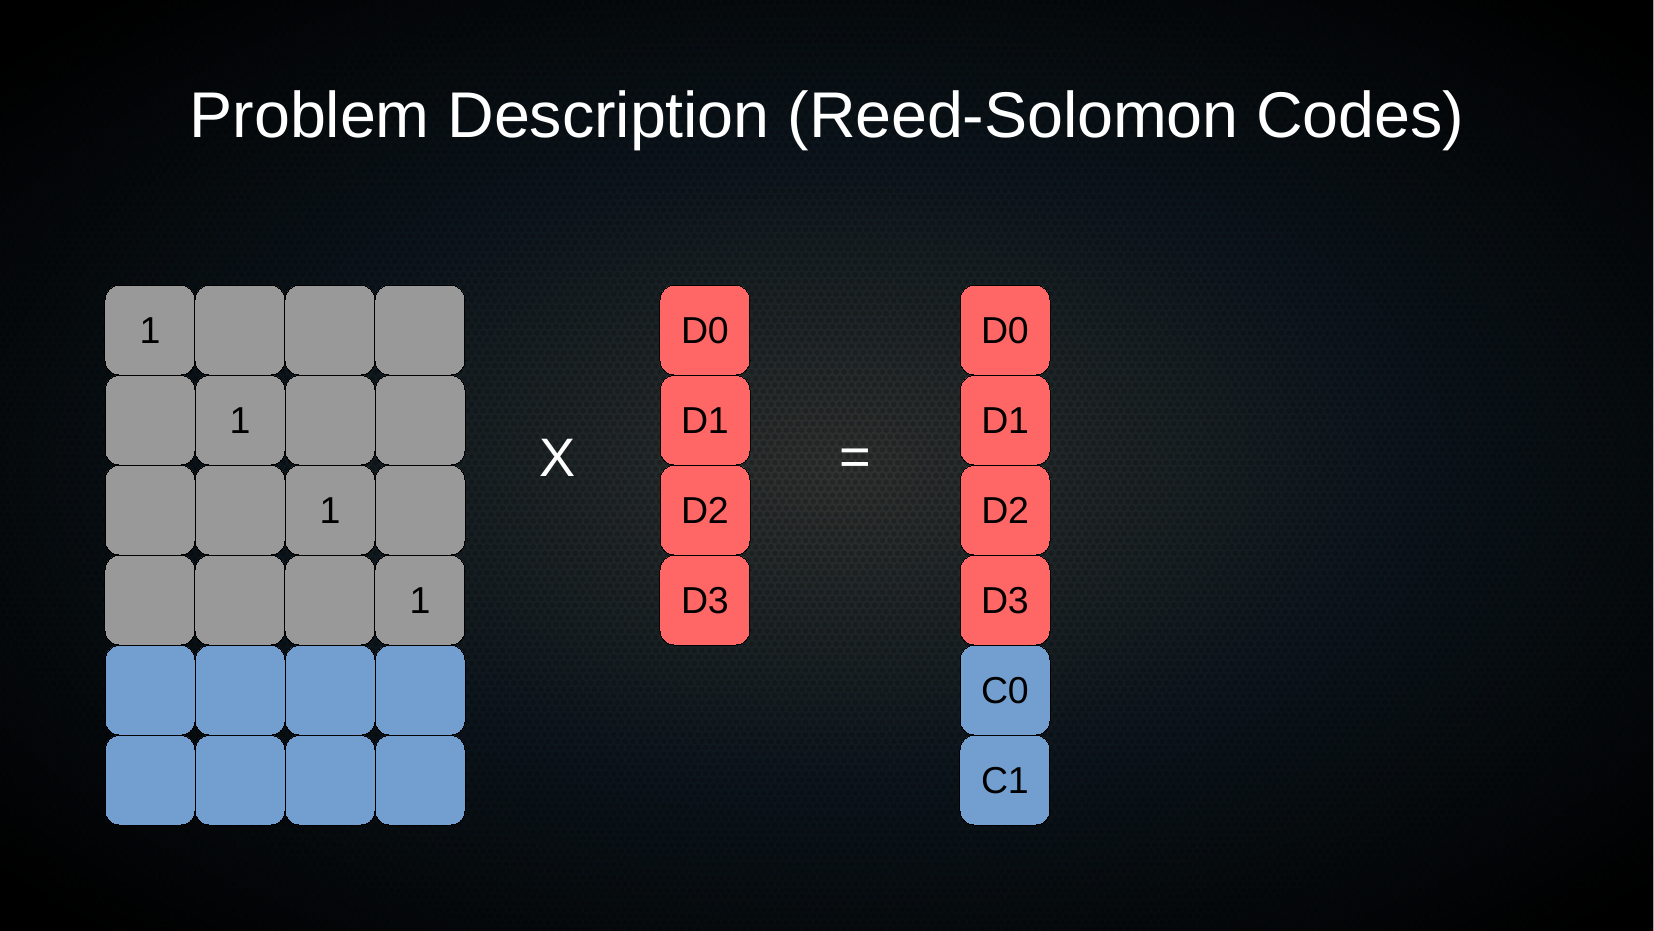

# Problem Description (Reed-Solomon Codes)
1
D0
D0
1
D1
D1
=
X
1
D2
D2
1
D3
D3
C0
C1